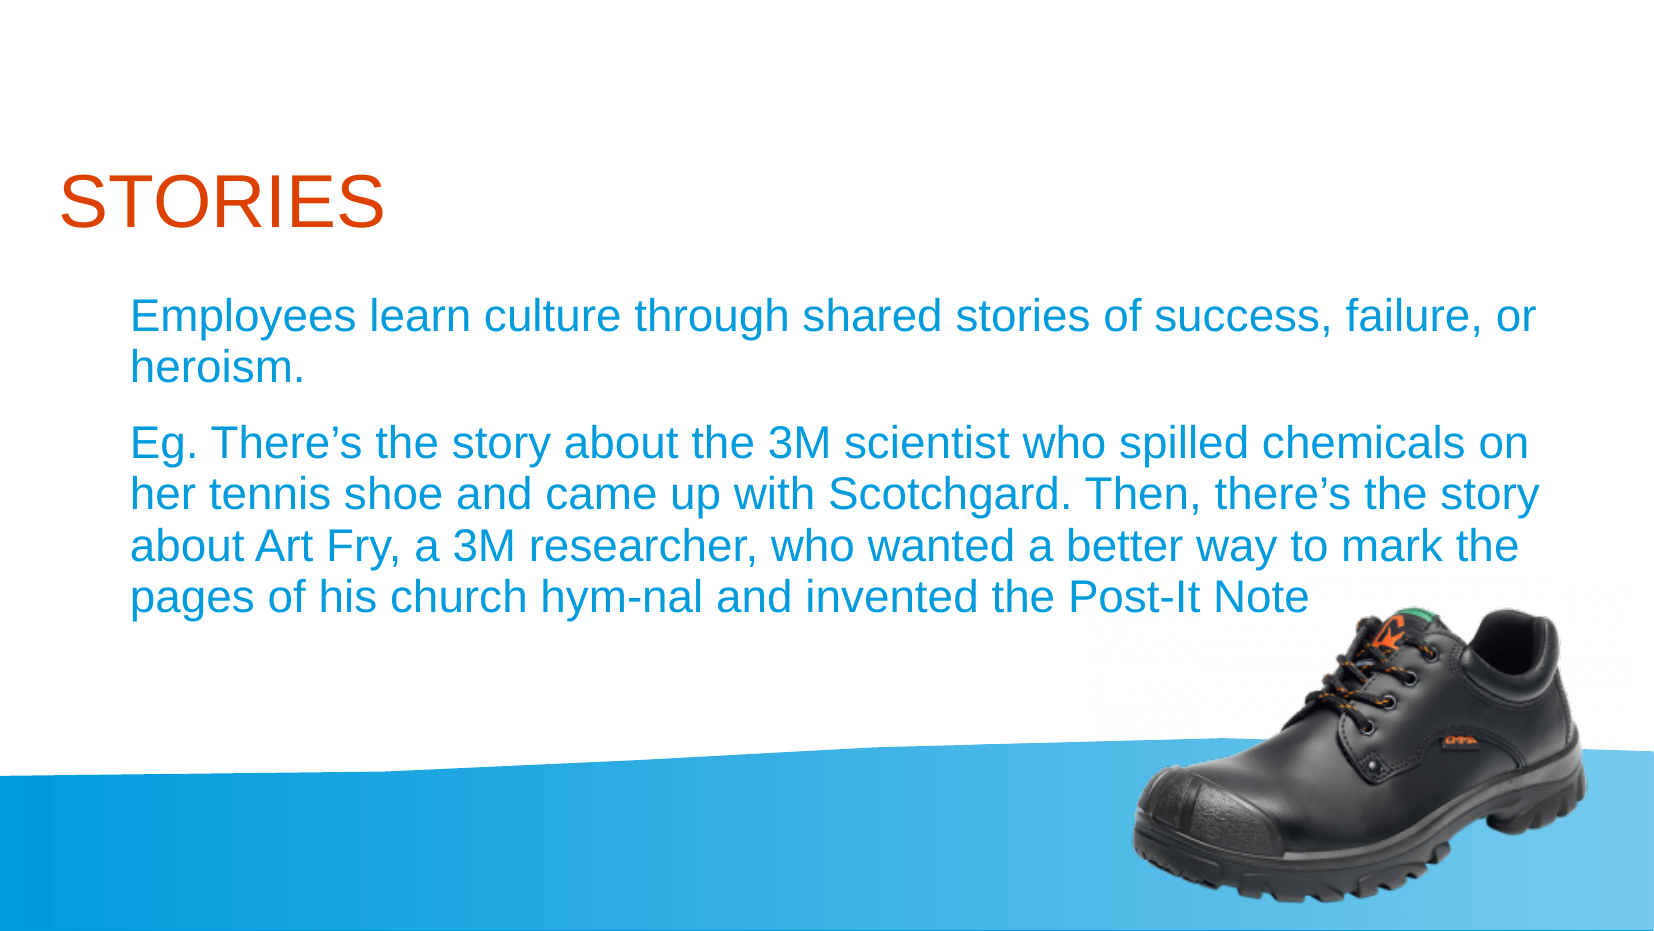

# STORIES
Employees learn culture through shared stories of success, failure, or heroism.
Eg. There’s the story about the 3M scientist who spilled chemicals on her tennis shoe and came up with Scotchgard. Then, there’s the story about Art Fry, a 3M researcher, who wanted a better way to mark the pages of his church hym-nal and invented the Post-It Note